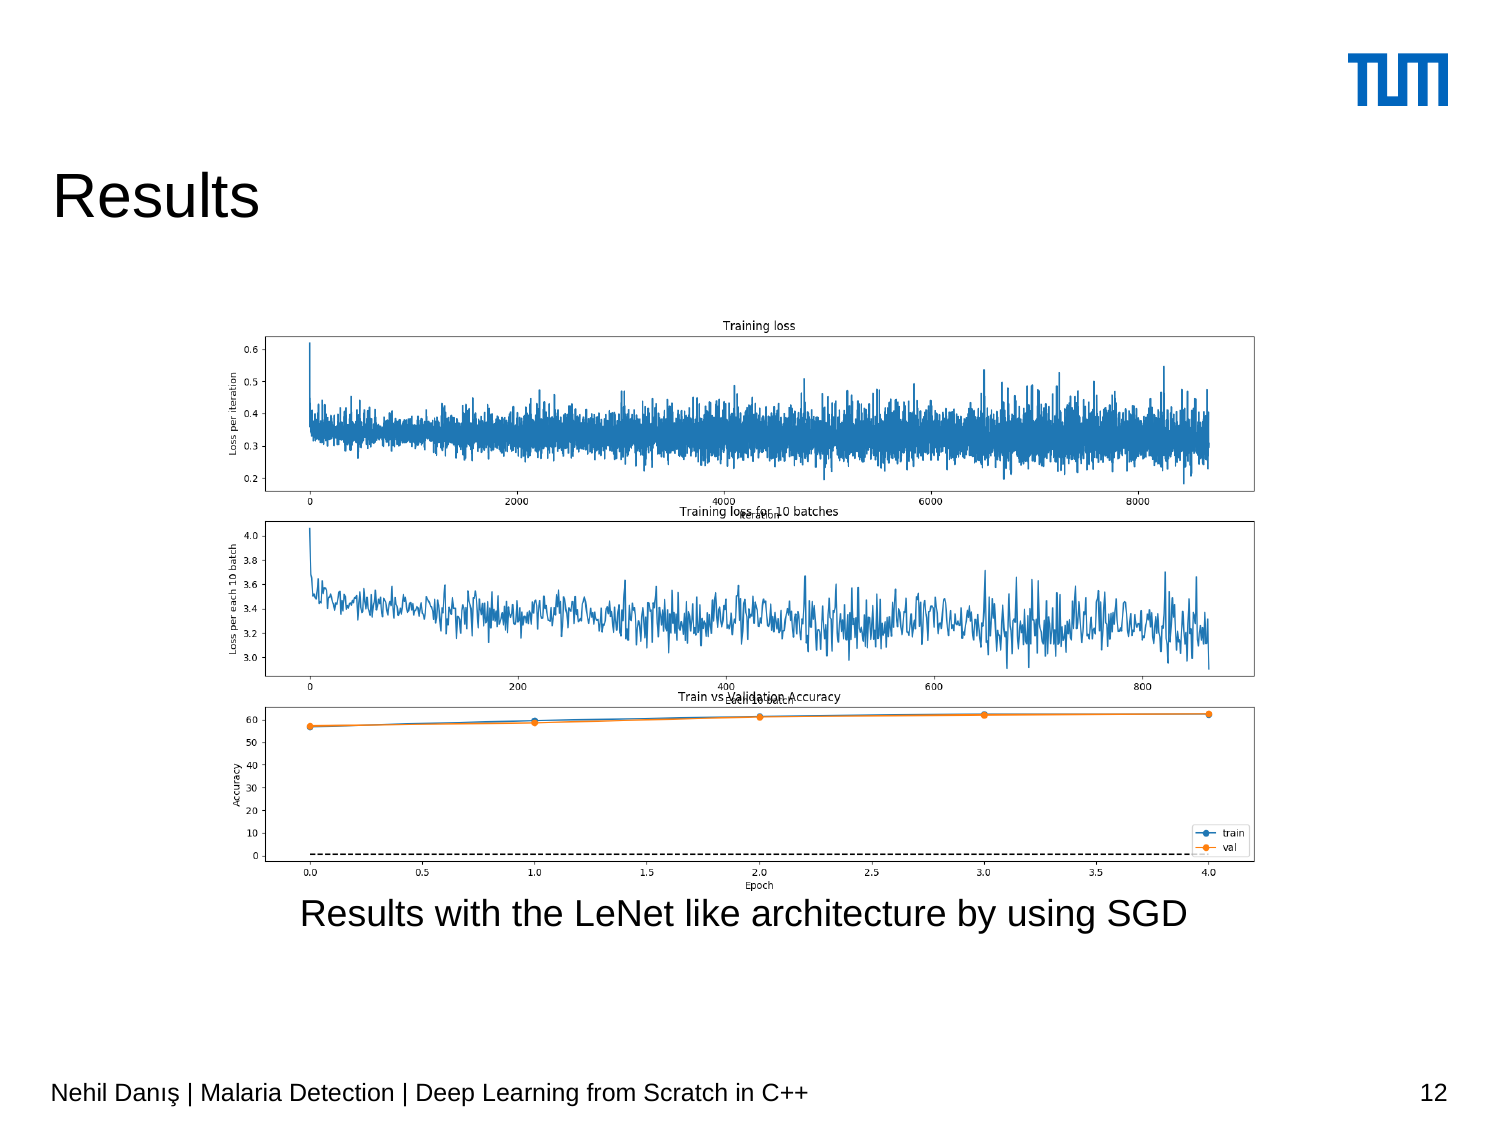

# Results
Results with the LeNet like architecture by using SGD
Nehil Danış | Malaria Detection | Deep Learning from Scratch in C++